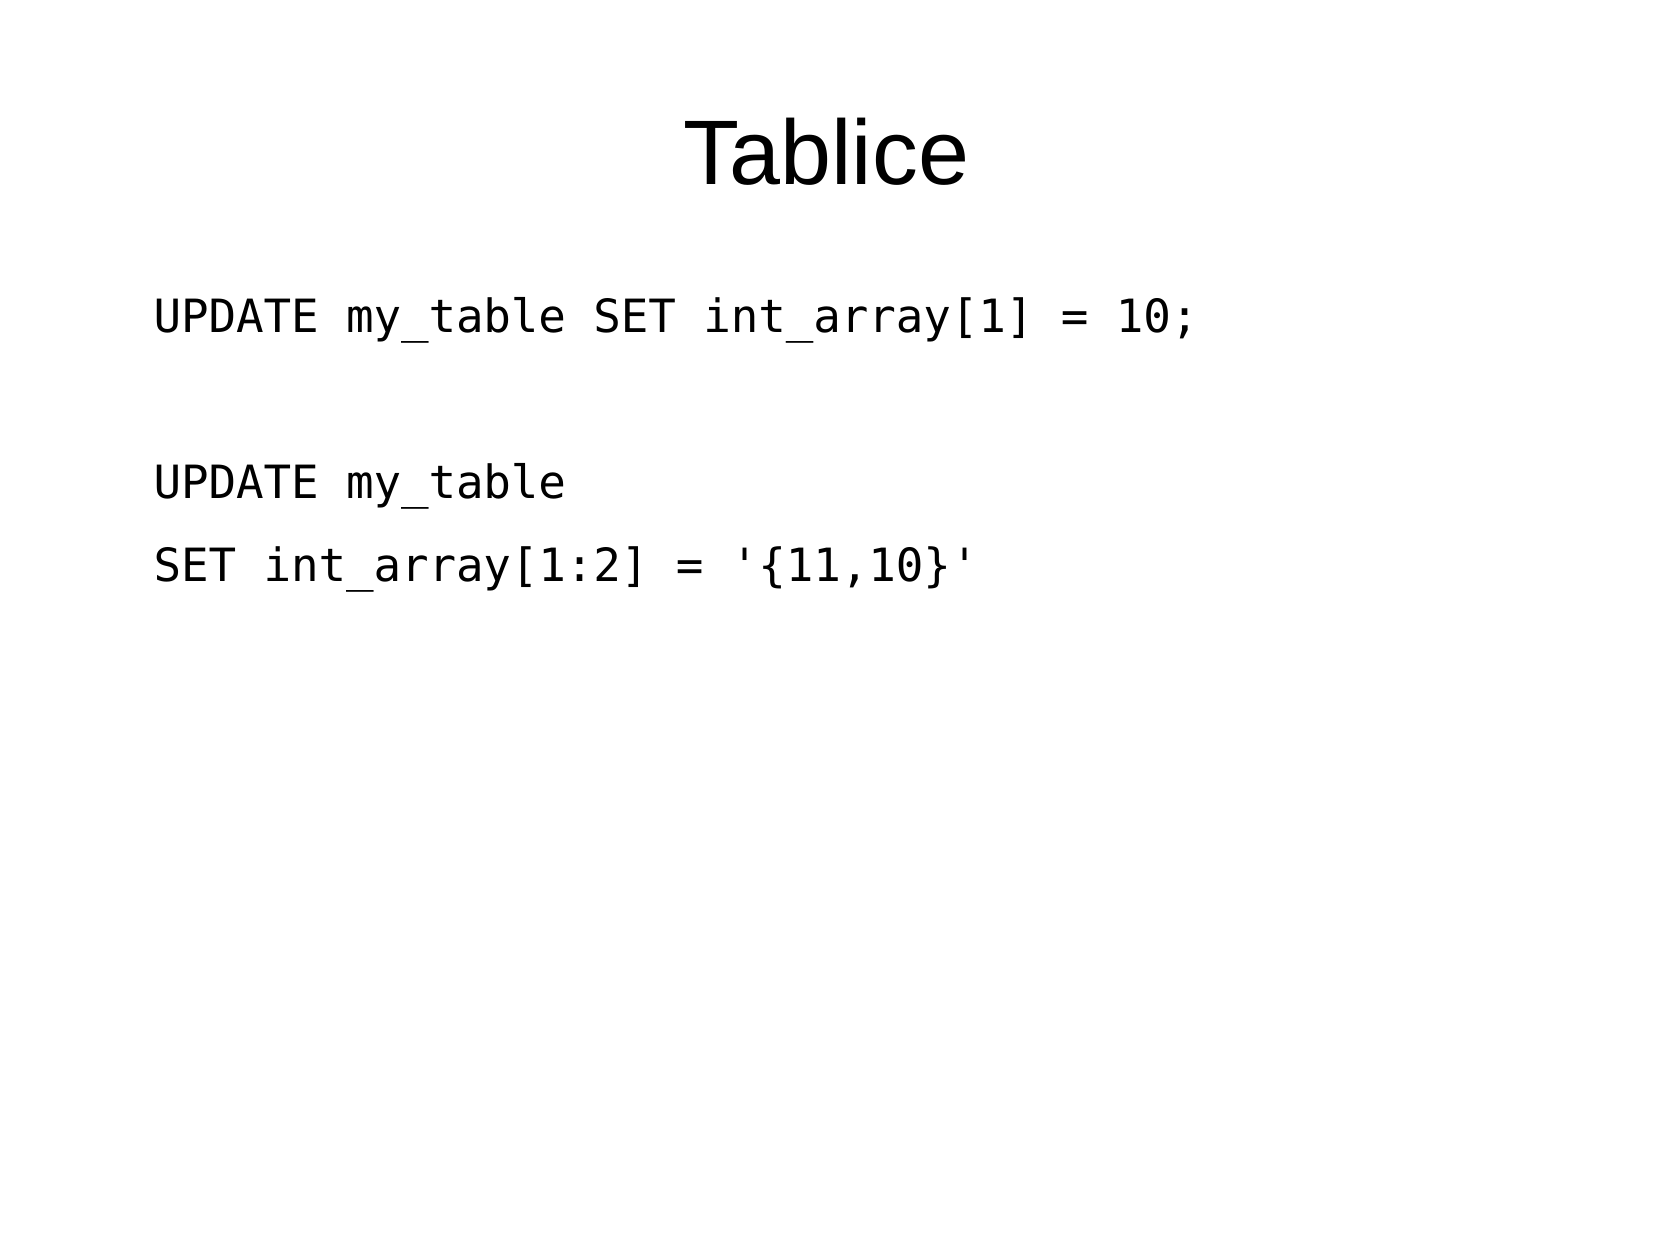

# Tablice
UPDATE my_table SET int_array[1] = 10;
UPDATE my_table
SET int_array[1:2] = '{11,10}'